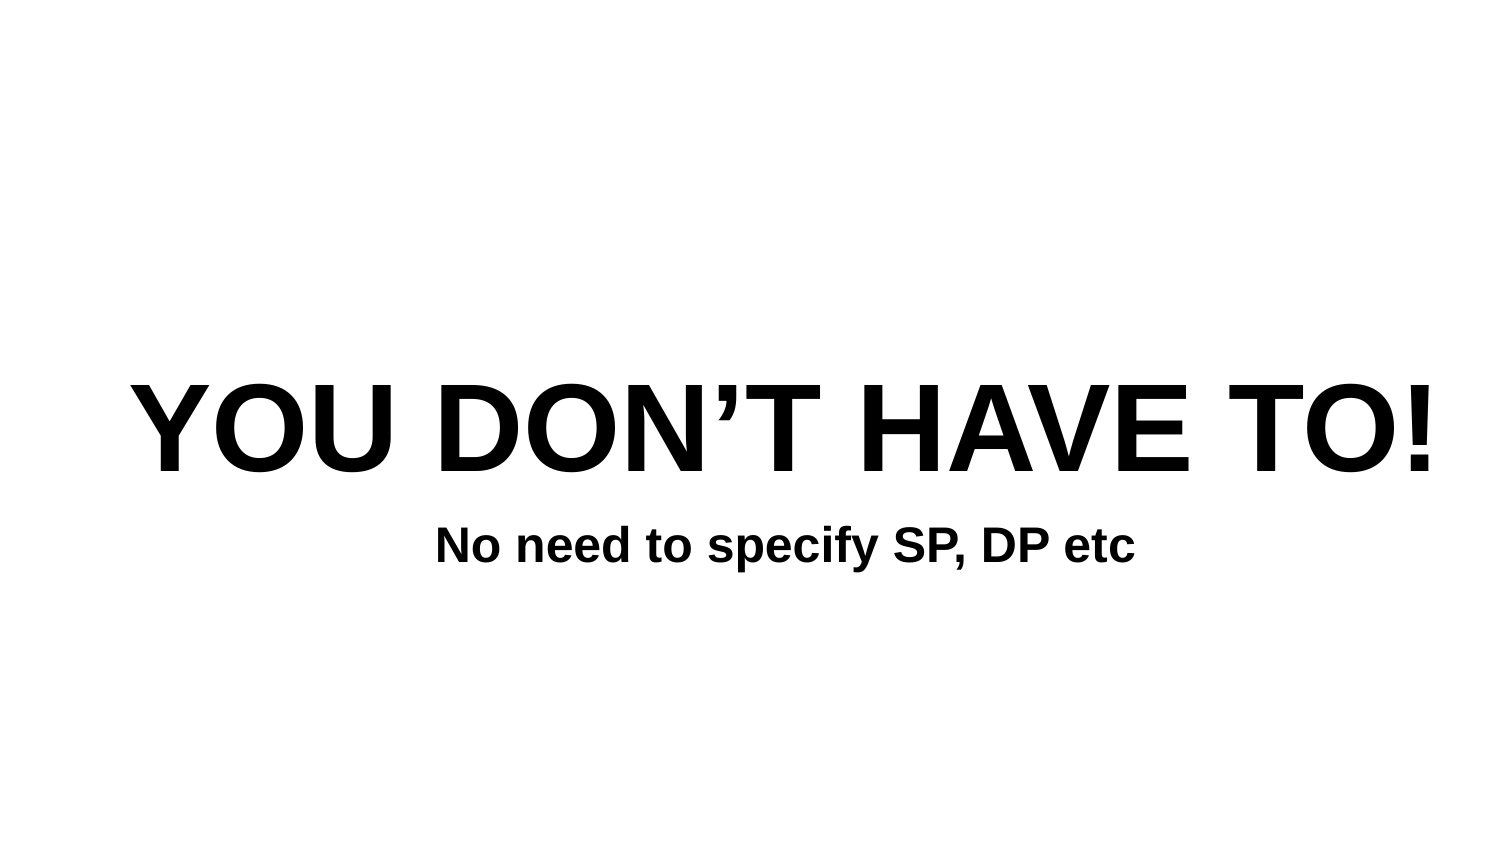

#
YOU DON’T HAVE TO!
No need to specify SP, DP etc